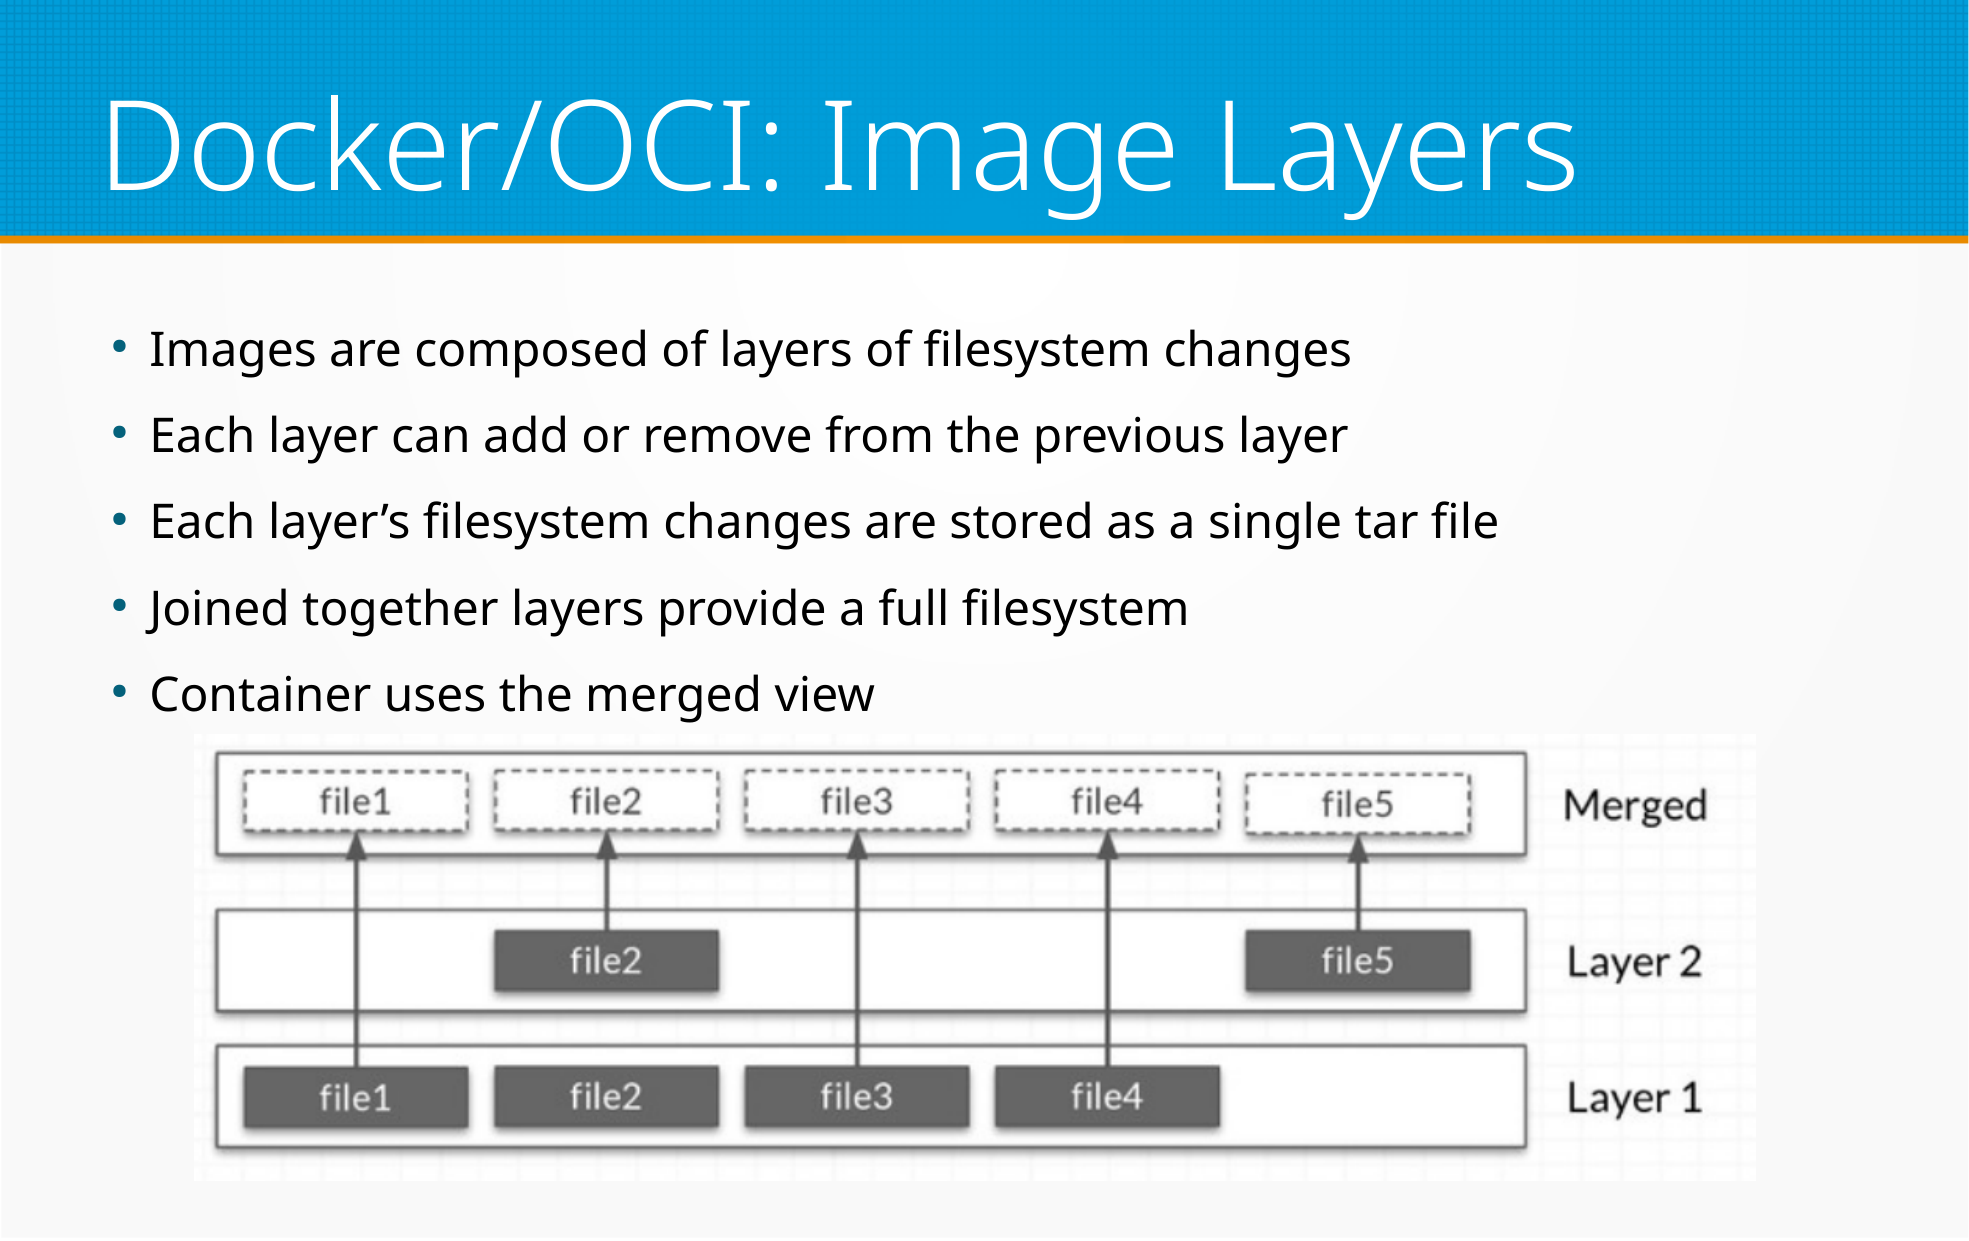

# Docker/OCI: Image Layers
Images are composed of layers of filesystem changes
Each layer can add or remove from the previous layer
Each layer’s filesystem changes are stored as a single tar file
Joined together layers provide a full filesystem
Container uses the merged view